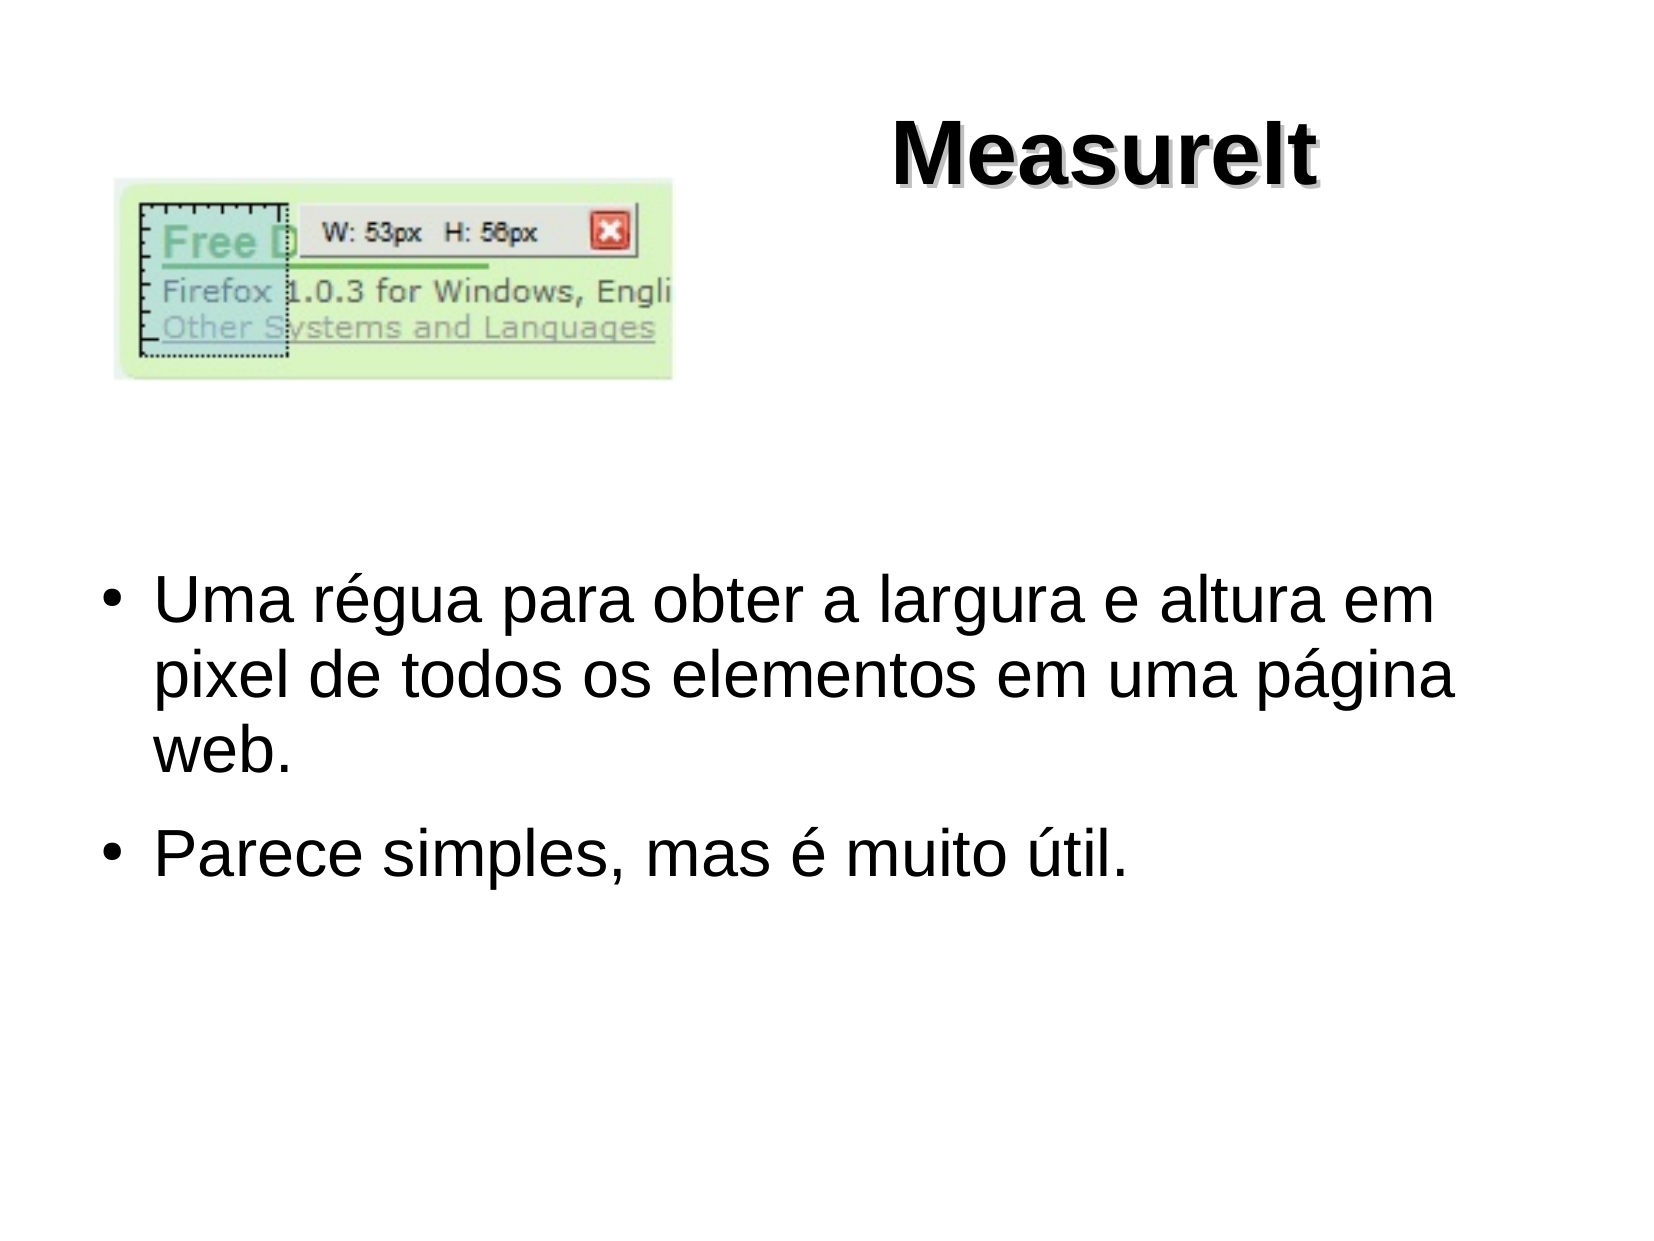

# MeasureIt
Uma régua para obter a largura e altura em pixel de todos os elementos em uma página web.
Parece simples, mas é muito útil.